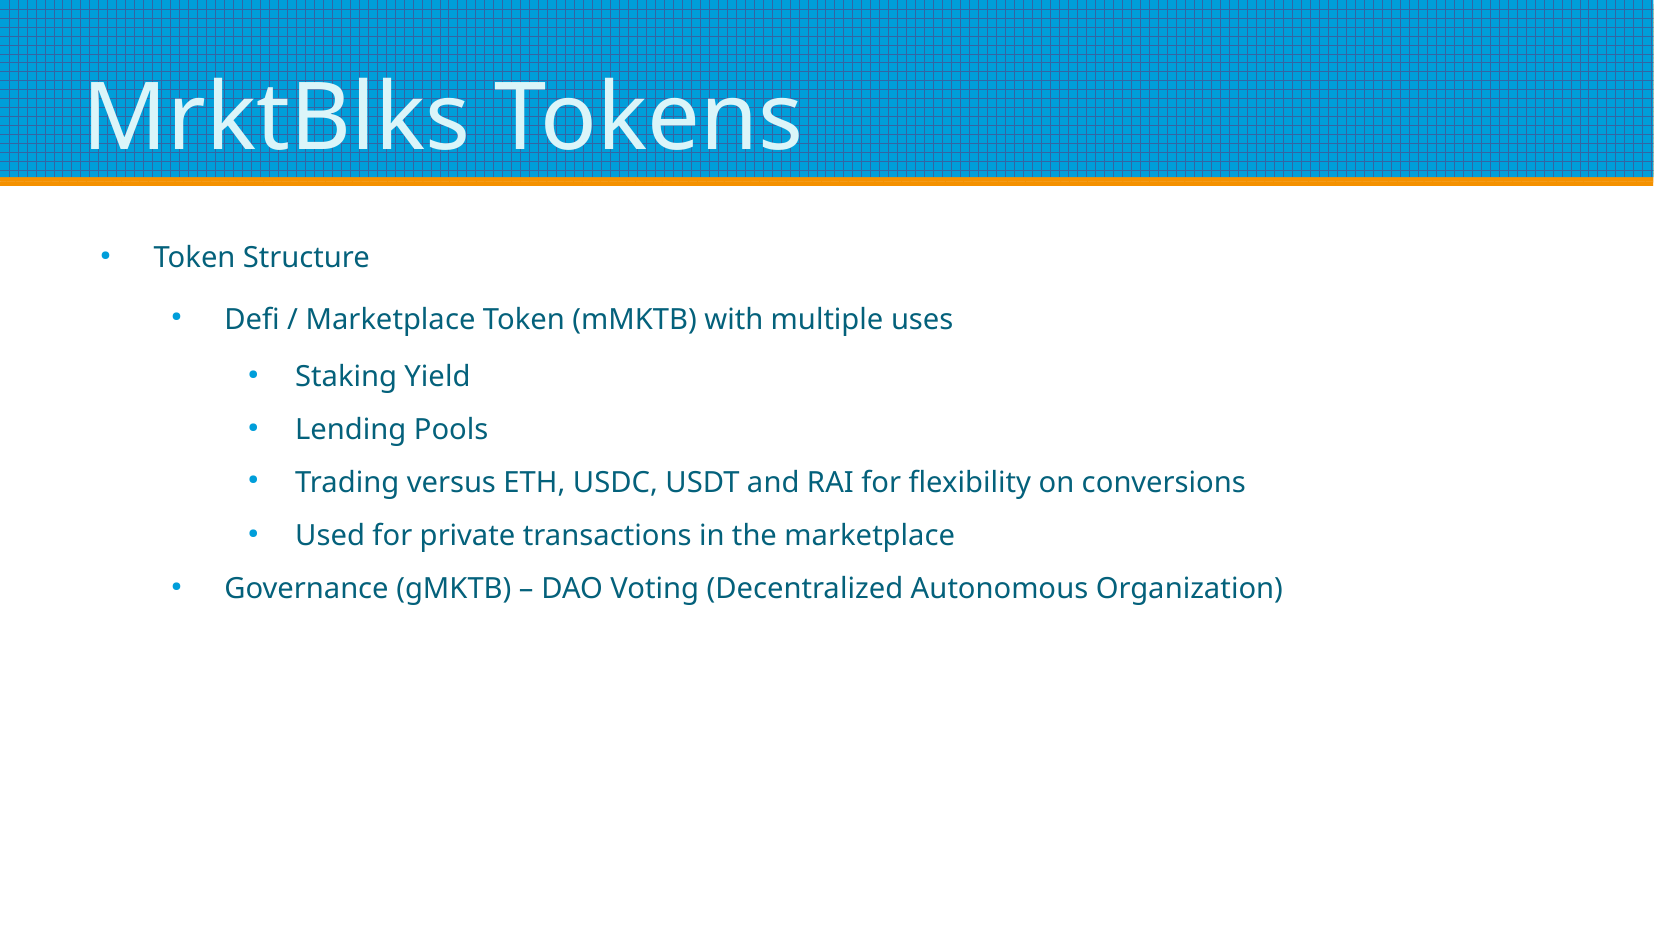

# MrktBlks Tokens
Token Structure
Defi / Marketplace Token (mMKTB) with multiple uses
Staking Yield
Lending Pools
Trading versus ETH, USDC, USDT and RAI for flexibility on conversions
Used for private transactions in the marketplace
Governance (gMKTB) – DAO Voting (Decentralized Autonomous Organization)